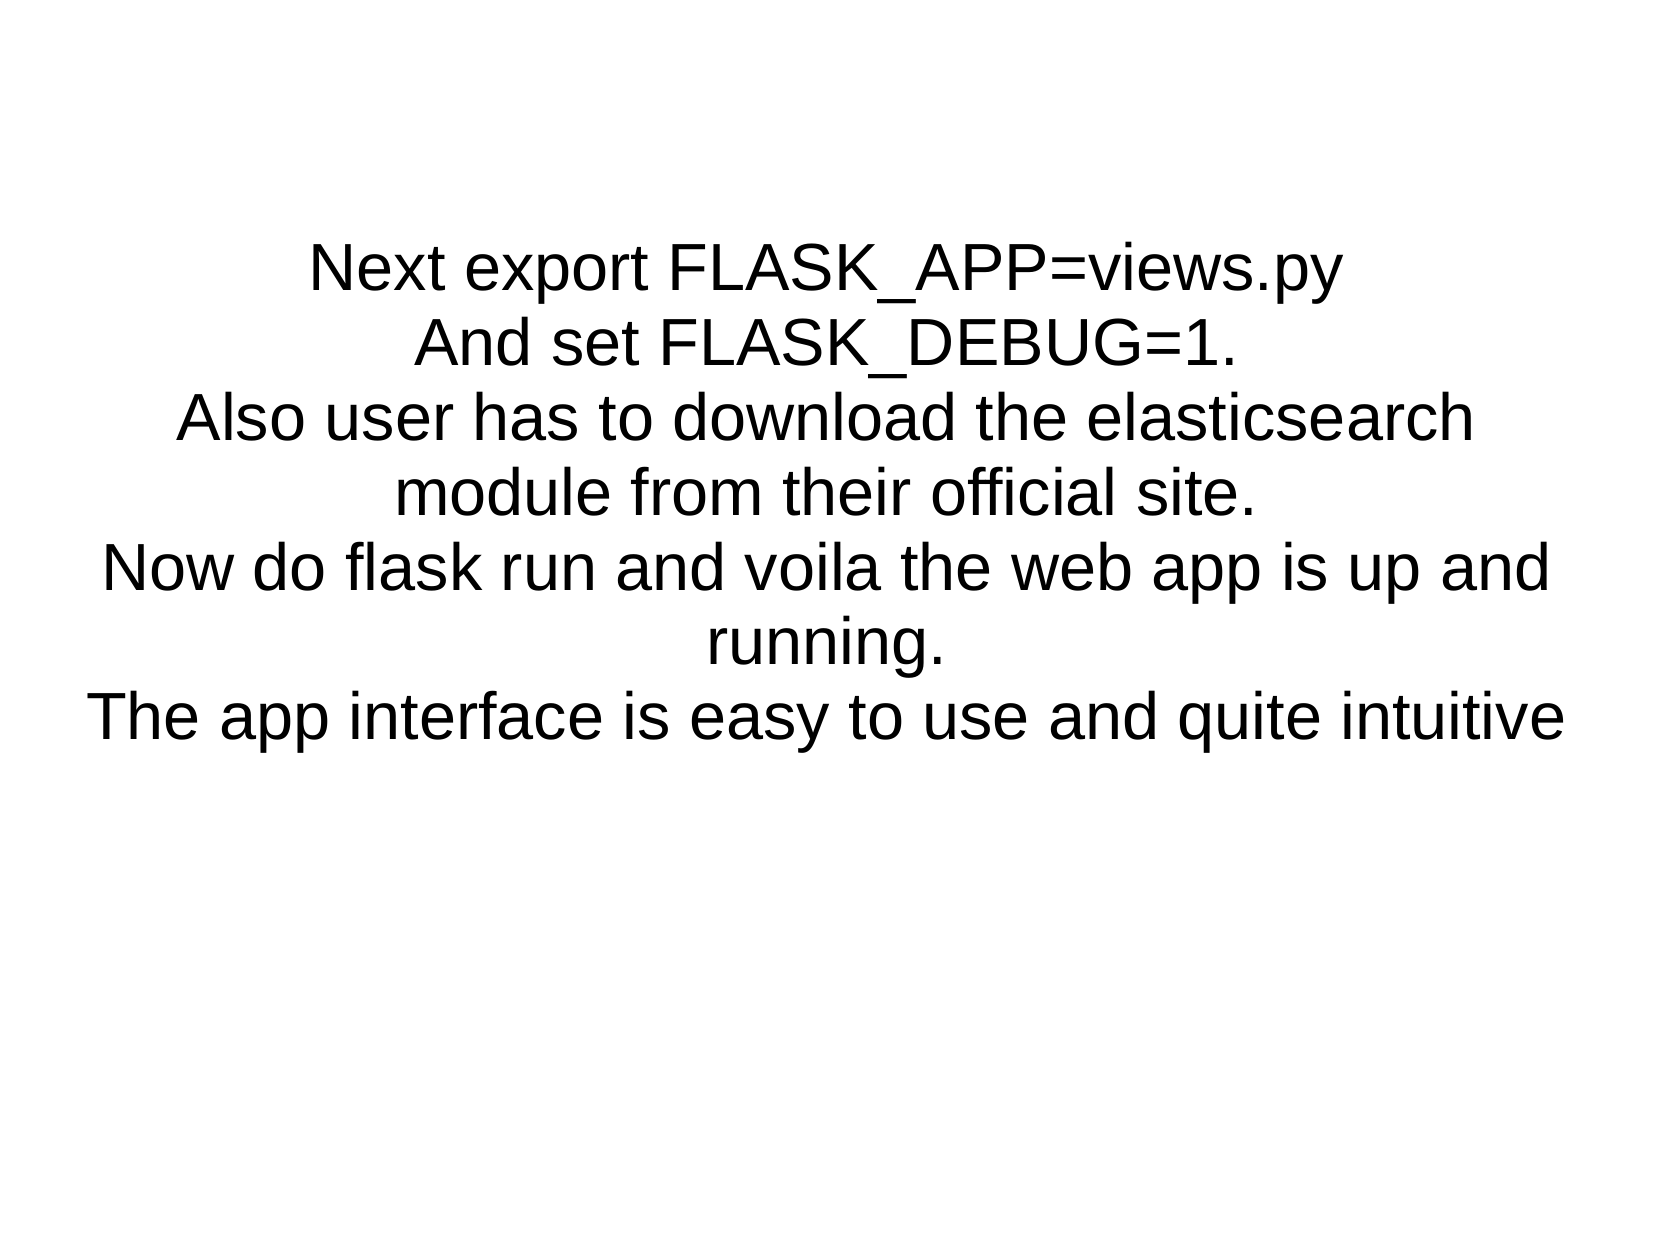

# Next export FLASK_APP=views.py
And set FLASK_DEBUG=1.
Also user has to download the elasticsearch module from their official site.
Now do flask run and voila the web app is up and running.
The app interface is easy to use and quite intuitive